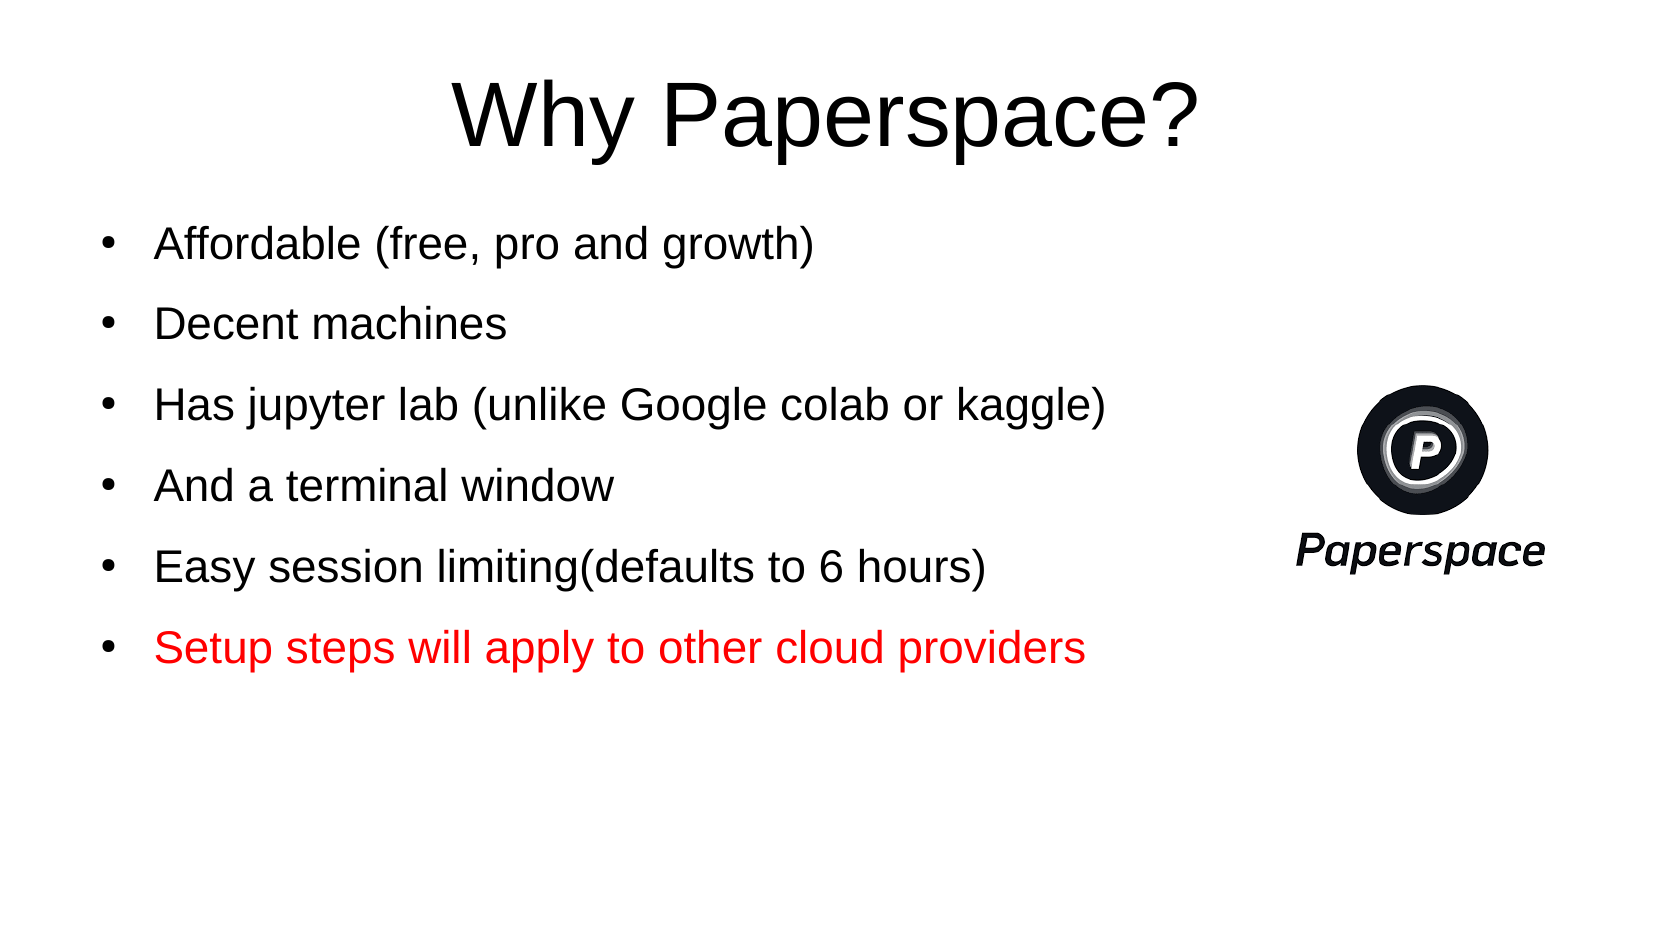

# Why Paperspace?
Affordable (free, pro and growth)
Decent machines
Has jupyter lab (unlike Google colab or kaggle)
And a terminal window
Easy session limiting(defaults to 6 hours)
Setup steps will apply to other cloud providers